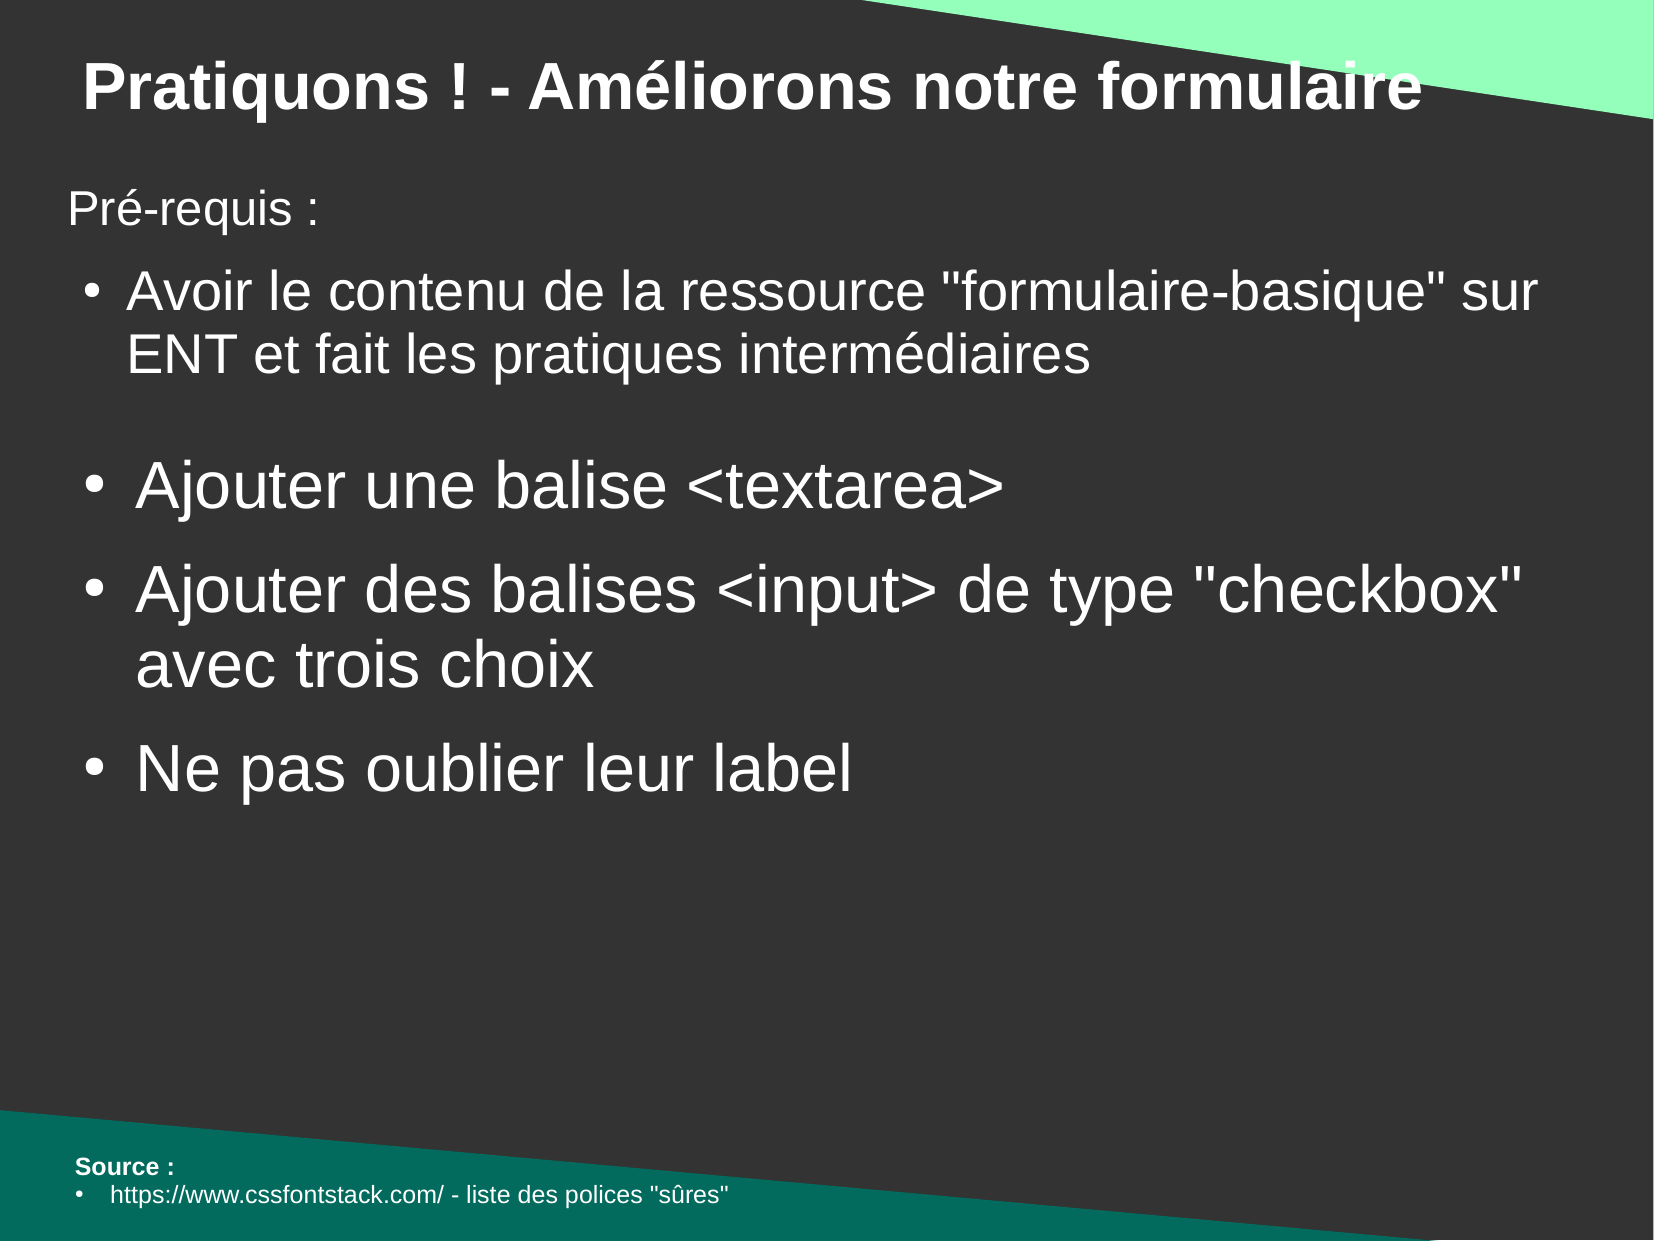

# Pratiquons ! - Améliorons notre formulaire
Pré-requis :
Avoir le contenu de la ressource "formulaire-basique" sur ENT et fait les pratiques intermédiaires
Ajouter une balise <textarea>
Ajouter des balises <input> de type "checkbox" avec trois choix
Ne pas oublier leur label
Source :
https://www.cssfontstack.com/ - liste des polices "sûres"